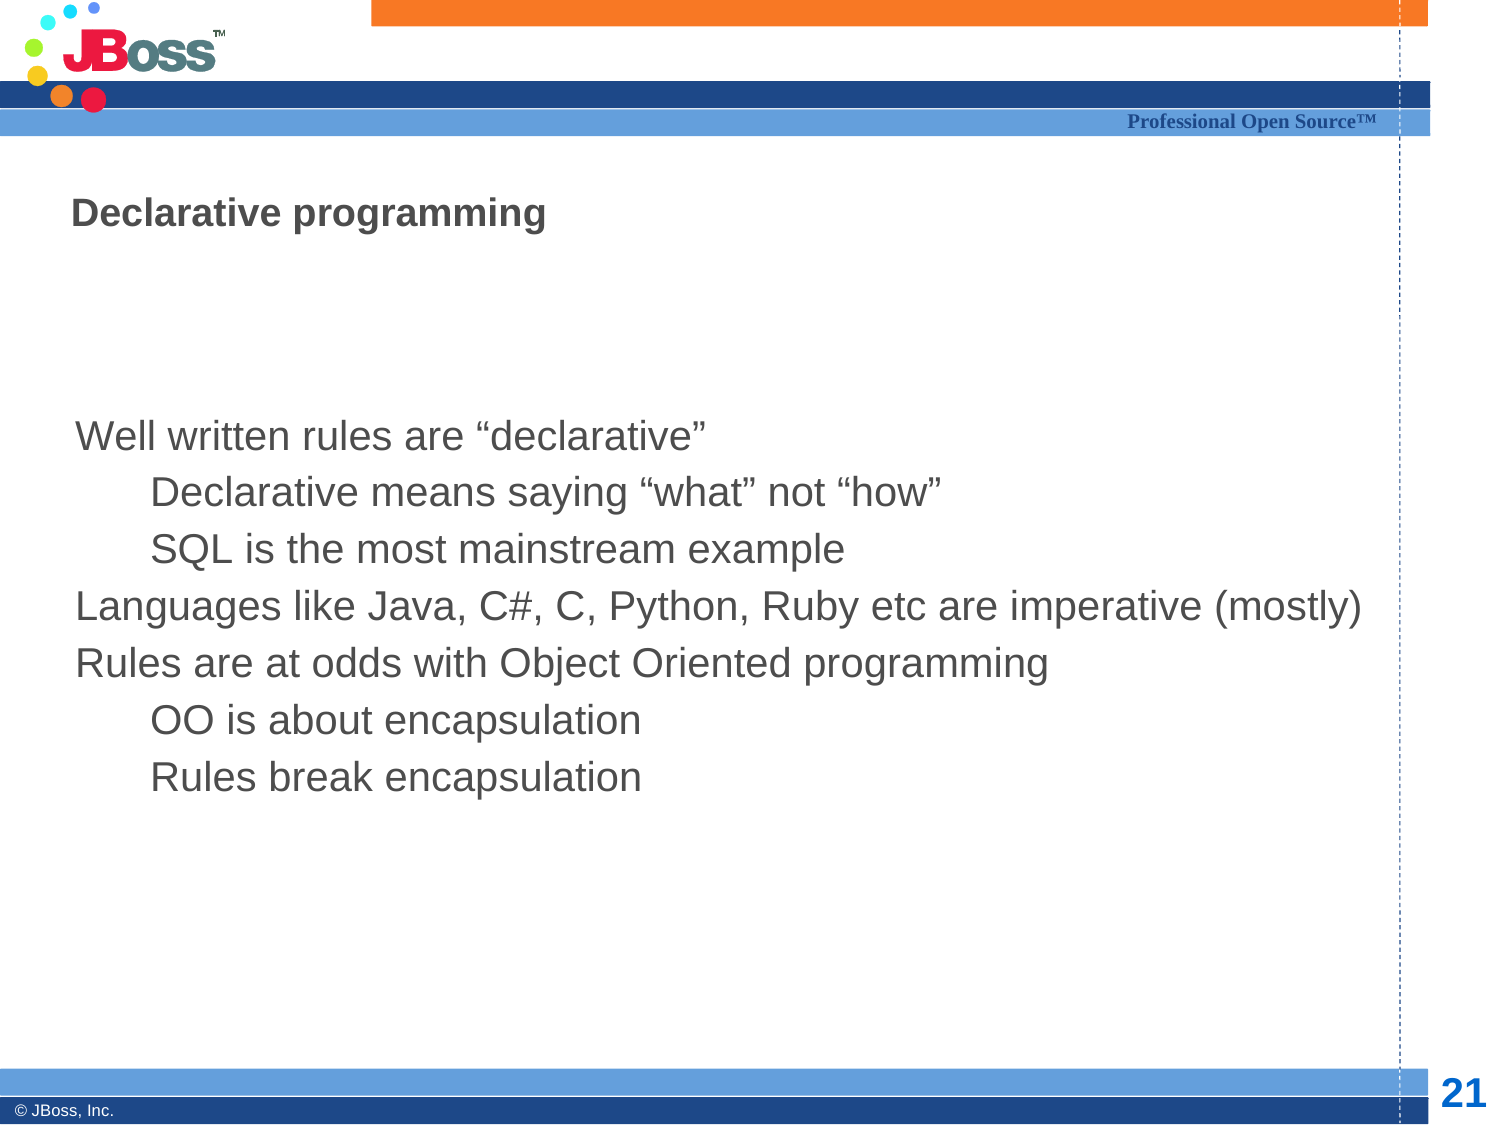

# Declarative programming
Well written rules are “declarative”
Declarative means saying “what” not “how”
SQL is the most mainstream example
Languages like Java, C#, C, Python, Ruby etc are imperative (mostly)
Rules are at odds with Object Oriented programming
OO is about encapsulation
Rules break encapsulation